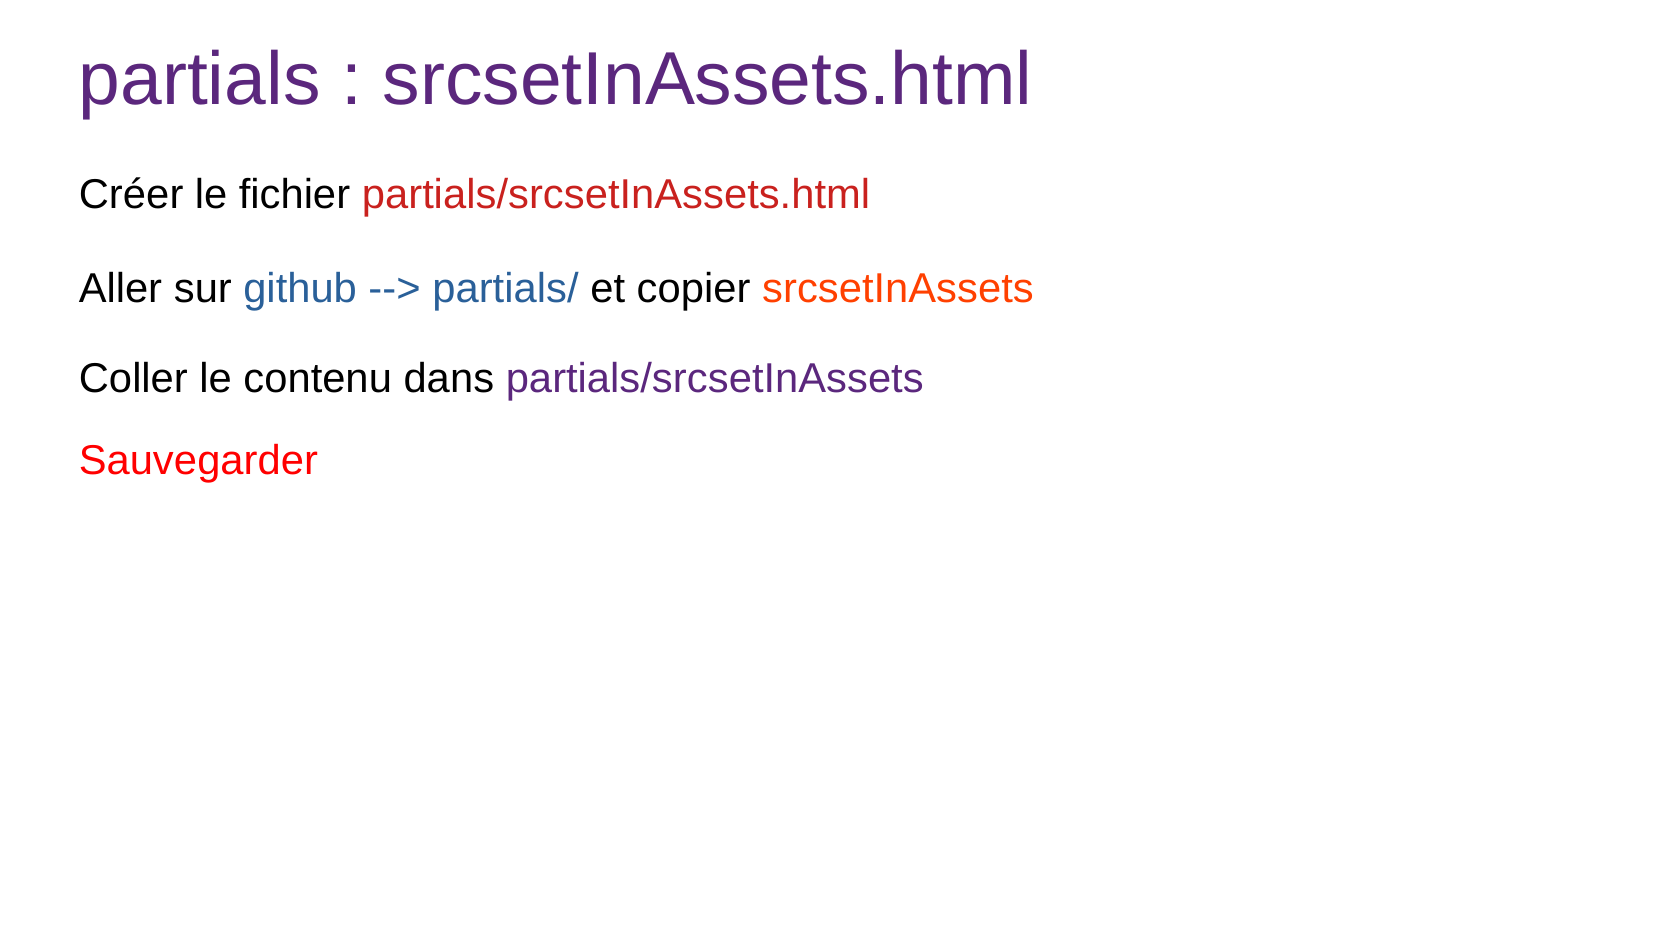

# partials : srcsetInAssets.html
Créer le fichier partials/srcsetInAssets.html
Aller sur github --> partials/ et copier srcsetInAssets
Coller le contenu dans partials/srcsetInAssets
Sauvegarder